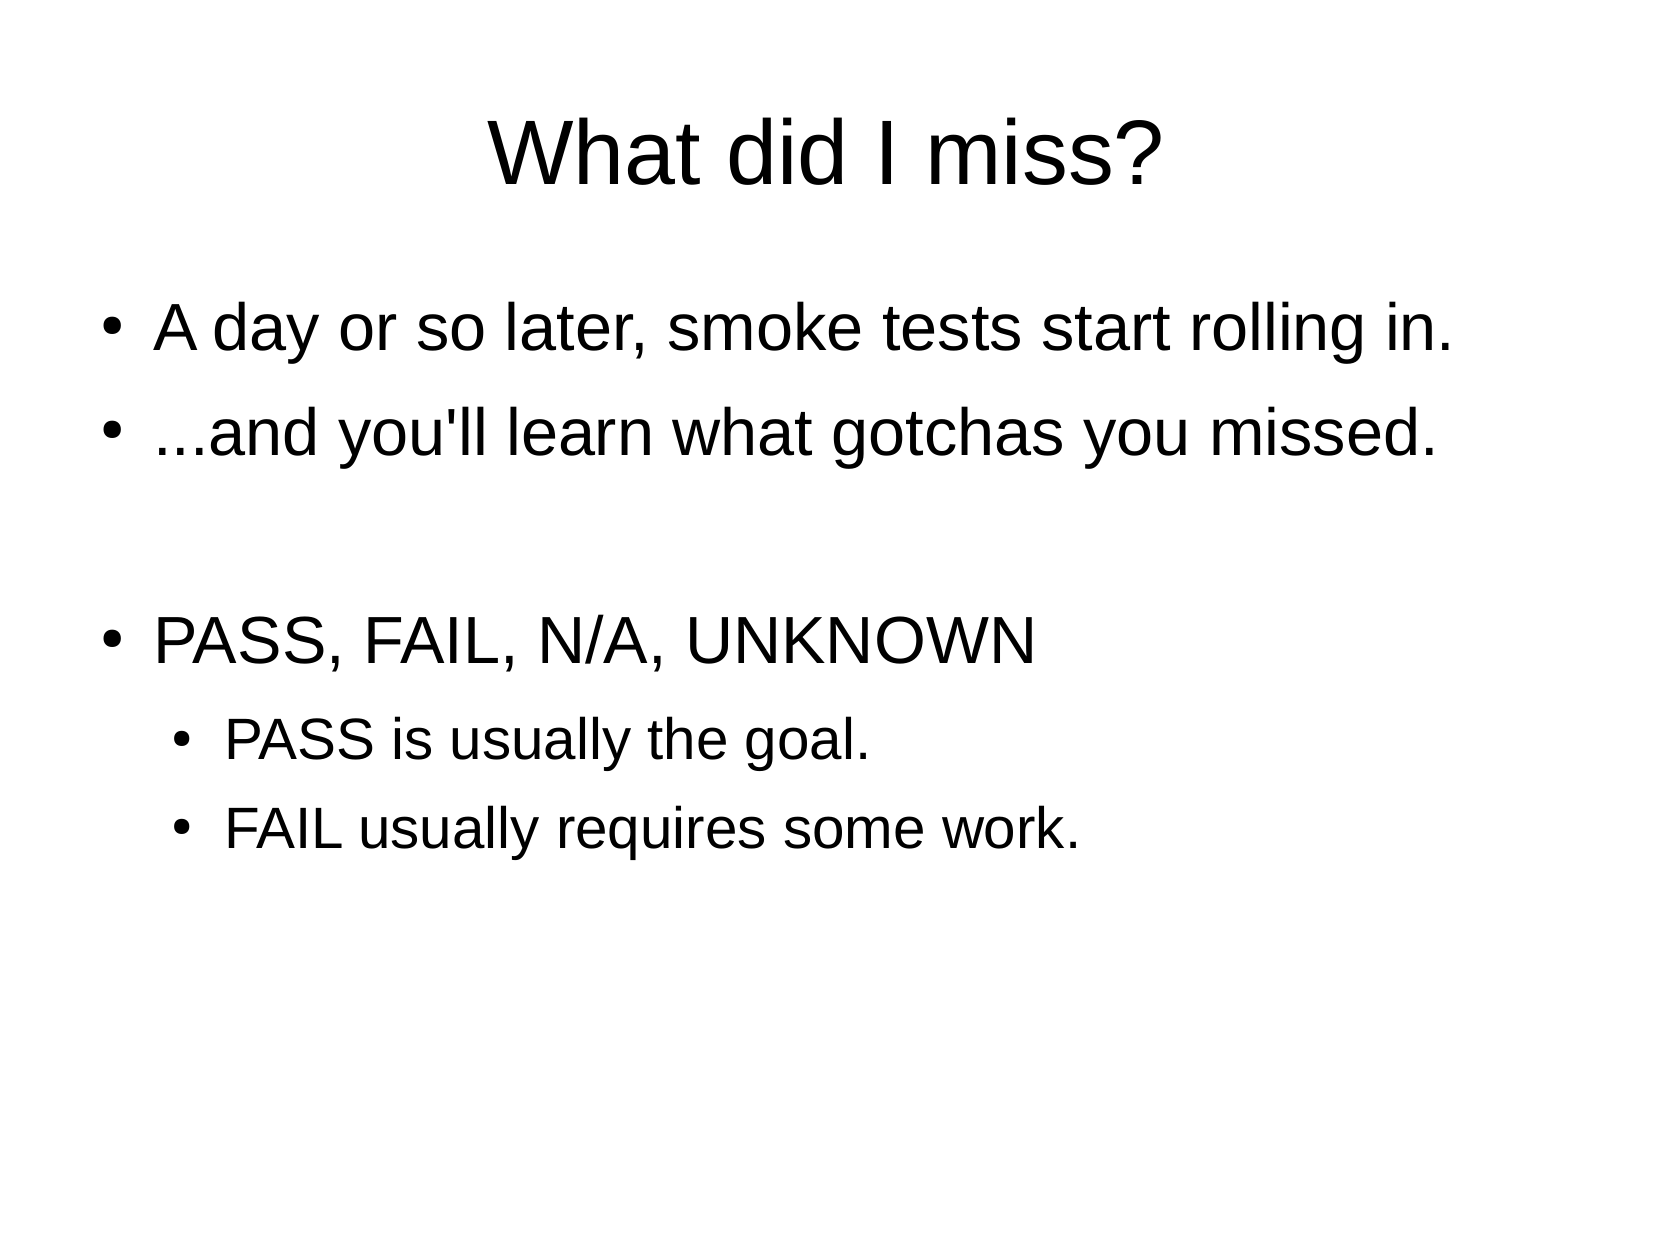

# What did I miss?
A day or so later, smoke tests start rolling in.
...and you'll learn what gotchas you missed.
PASS, FAIL, N/A, UNKNOWN
PASS is usually the goal.
FAIL usually requires some work.